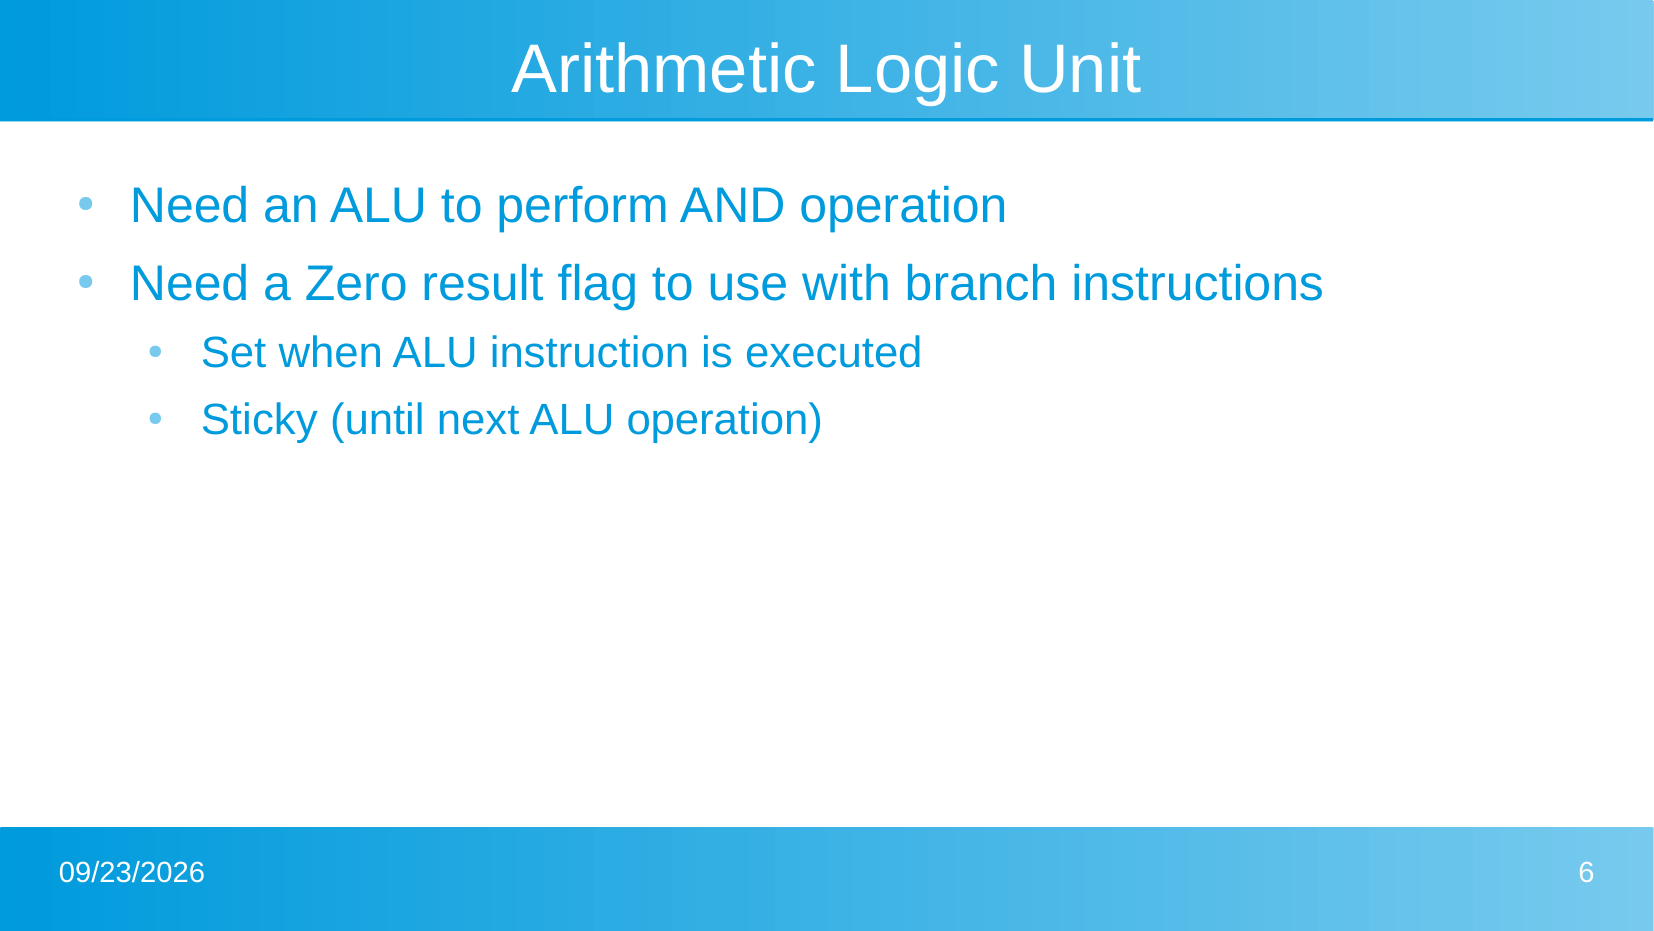

# Arithmetic Logic Unit
Need an ALU to perform AND operation
Need a Zero result flag to use with branch instructions
Set when ALU instruction is executed
Sticky (until next ALU operation)
6